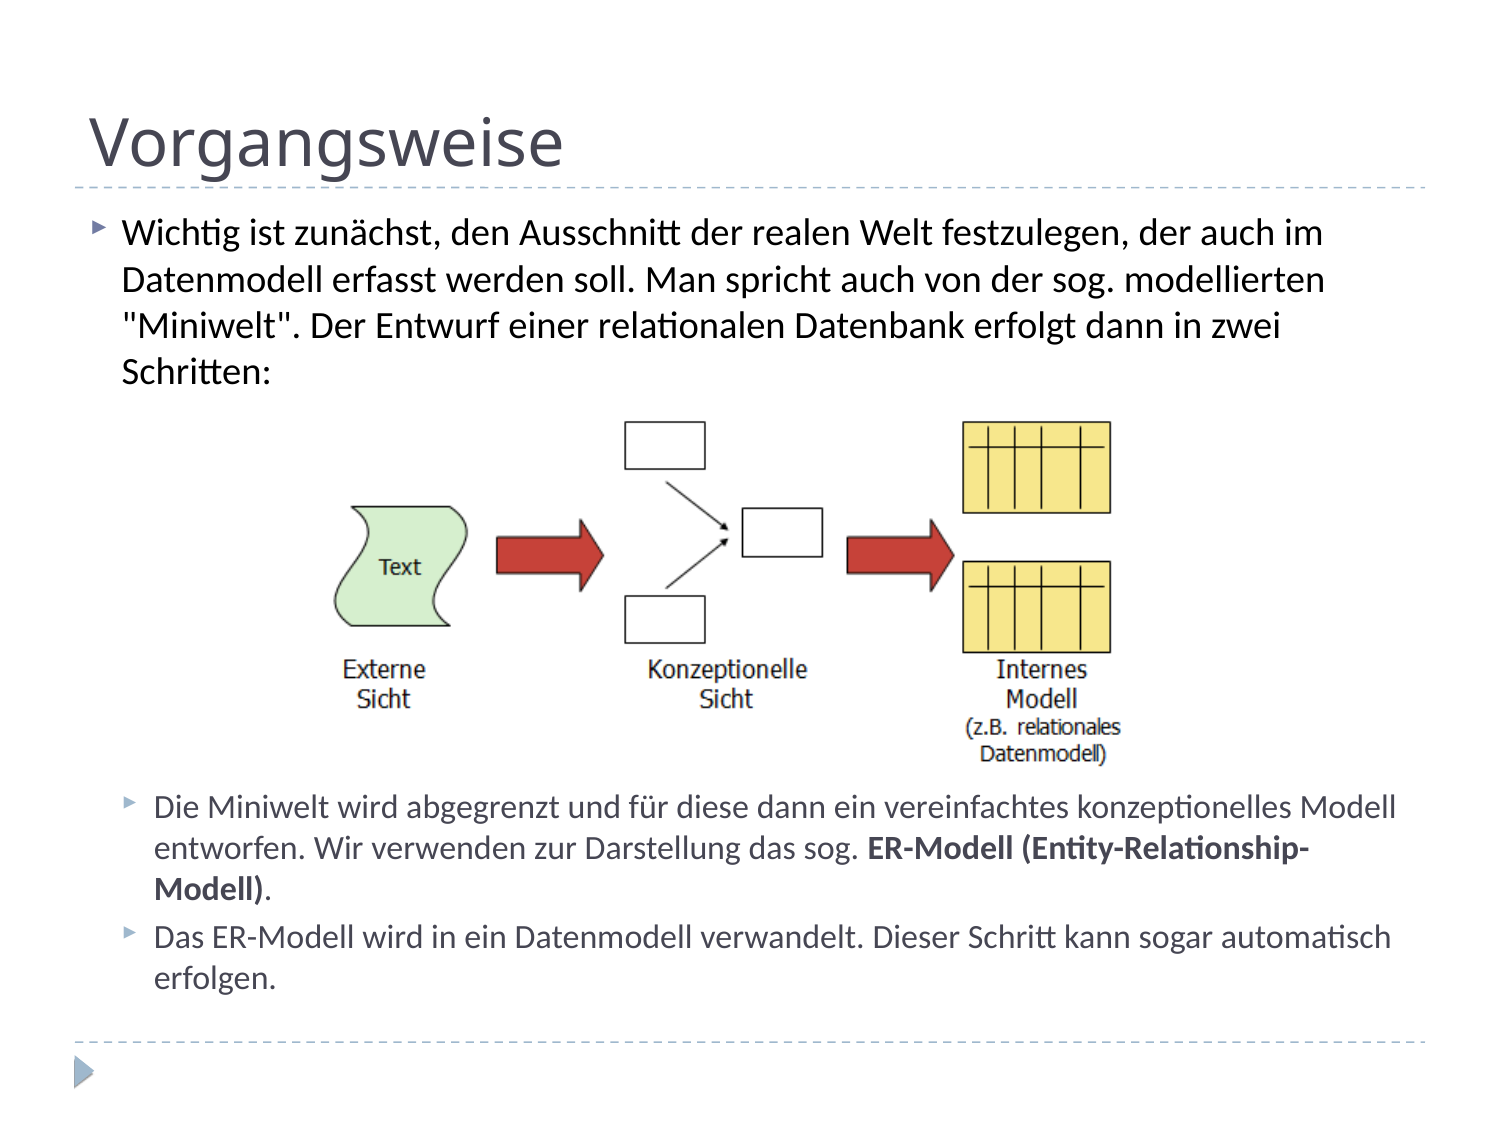

# Vorgangsweise
Wichtig ist zunächst, den Ausschnitt der realen Welt festzulegen, der auch im Datenmodell erfasst werden soll. Man spricht auch von der sog. modellierten "Miniwelt". Der Entwurf einer relationalen Datenbank erfolgt dann in zwei Schritten:
Die Miniwelt wird abgegrenzt und für diese dann ein vereinfachtes konzeptionelles Modell entworfen. Wir verwenden zur Darstellung das sog. ER-Modell (Entity-Relationship-Modell).
Das ER-Modell wird in ein Datenmodell verwandelt. Dieser Schritt kann sogar automatisch erfolgen.